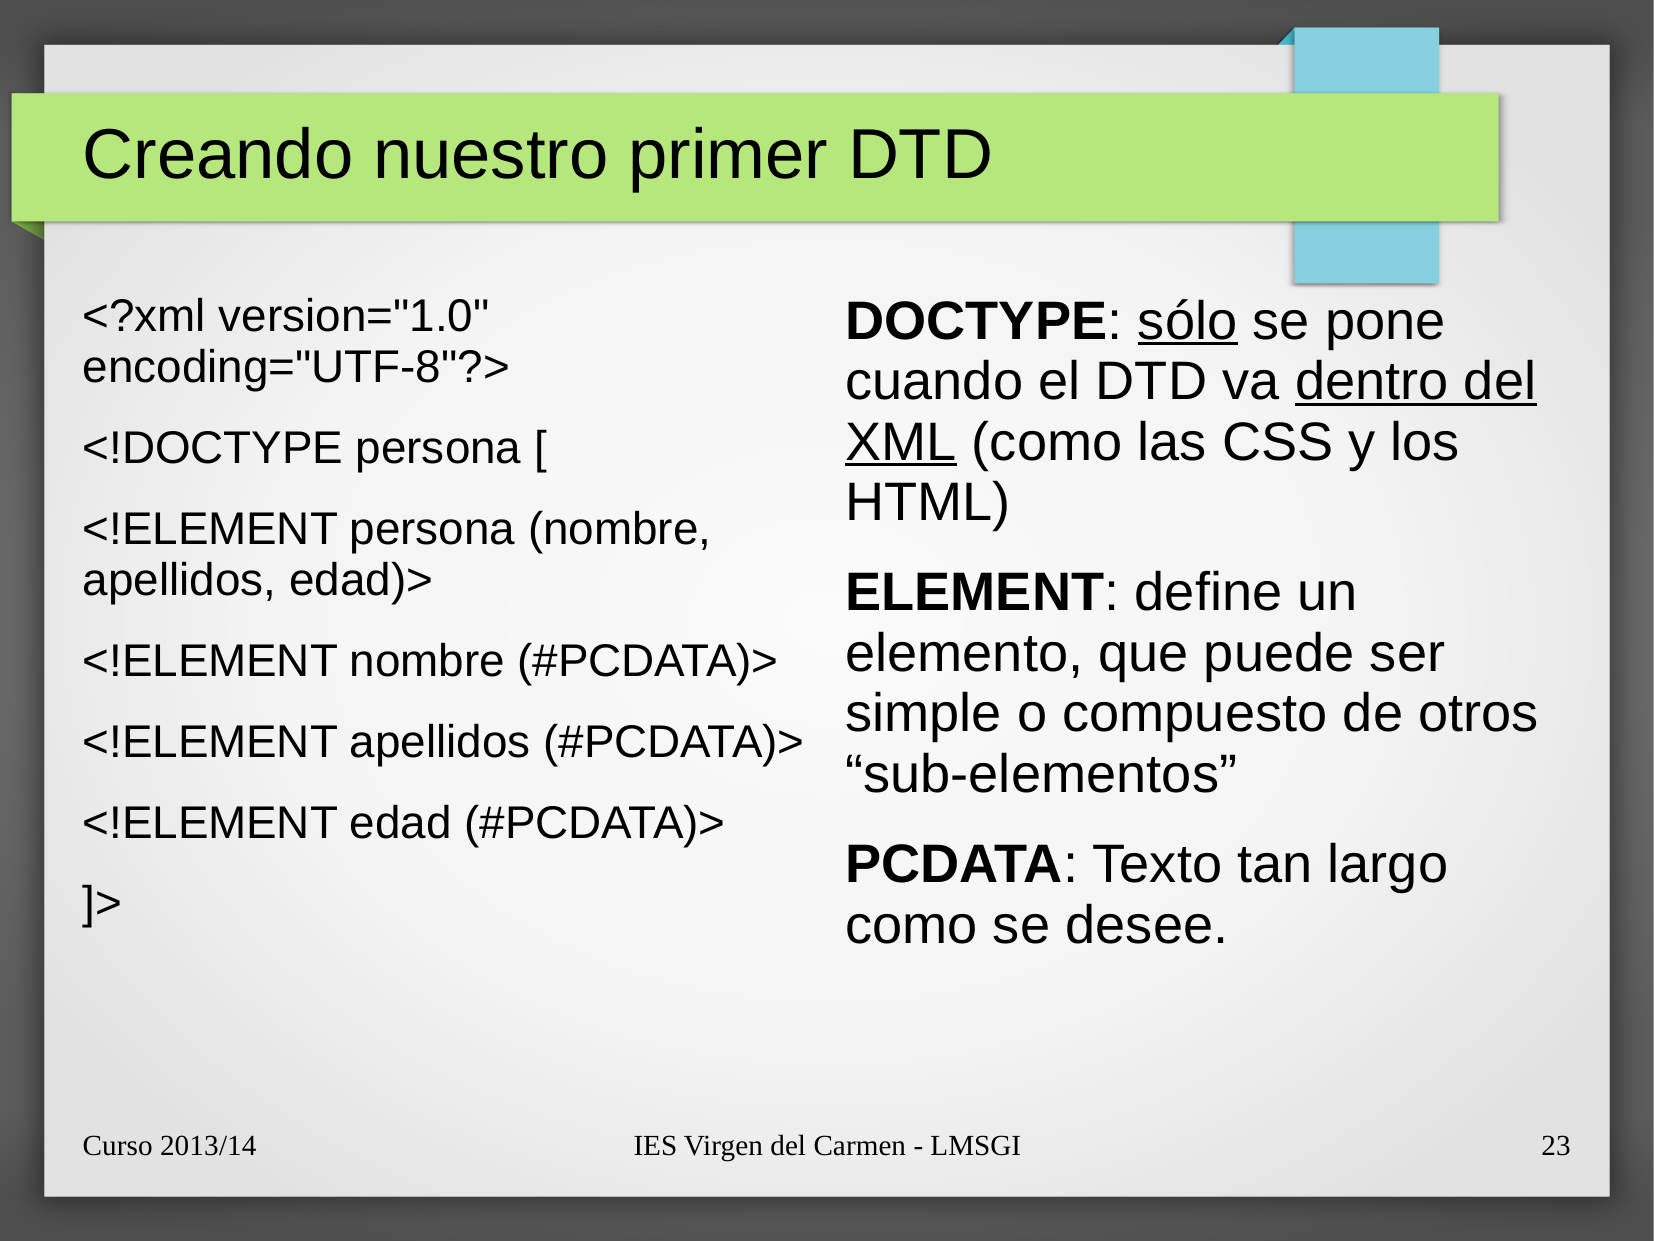

# Creando nuestro primer DTD
<?xml version="1.0" encoding="UTF-8"?>
<!DOCTYPE persona [
<!ELEMENT persona (nombre, apellidos, edad)>
<!ELEMENT nombre (#PCDATA)>
<!ELEMENT apellidos (#PCDATA)>
<!ELEMENT edad (#PCDATA)>
]>
DOCTYPE: sólo se pone cuando el DTD va dentro del XML (como las CSS y los HTML)
ELEMENT: define un elemento, que puede ser simple o compuesto de otros “sub-elementos”
PCDATA: Texto tan largo como se desee.
Curso 2013/14
IES Virgen del Carmen - LMSGI
23